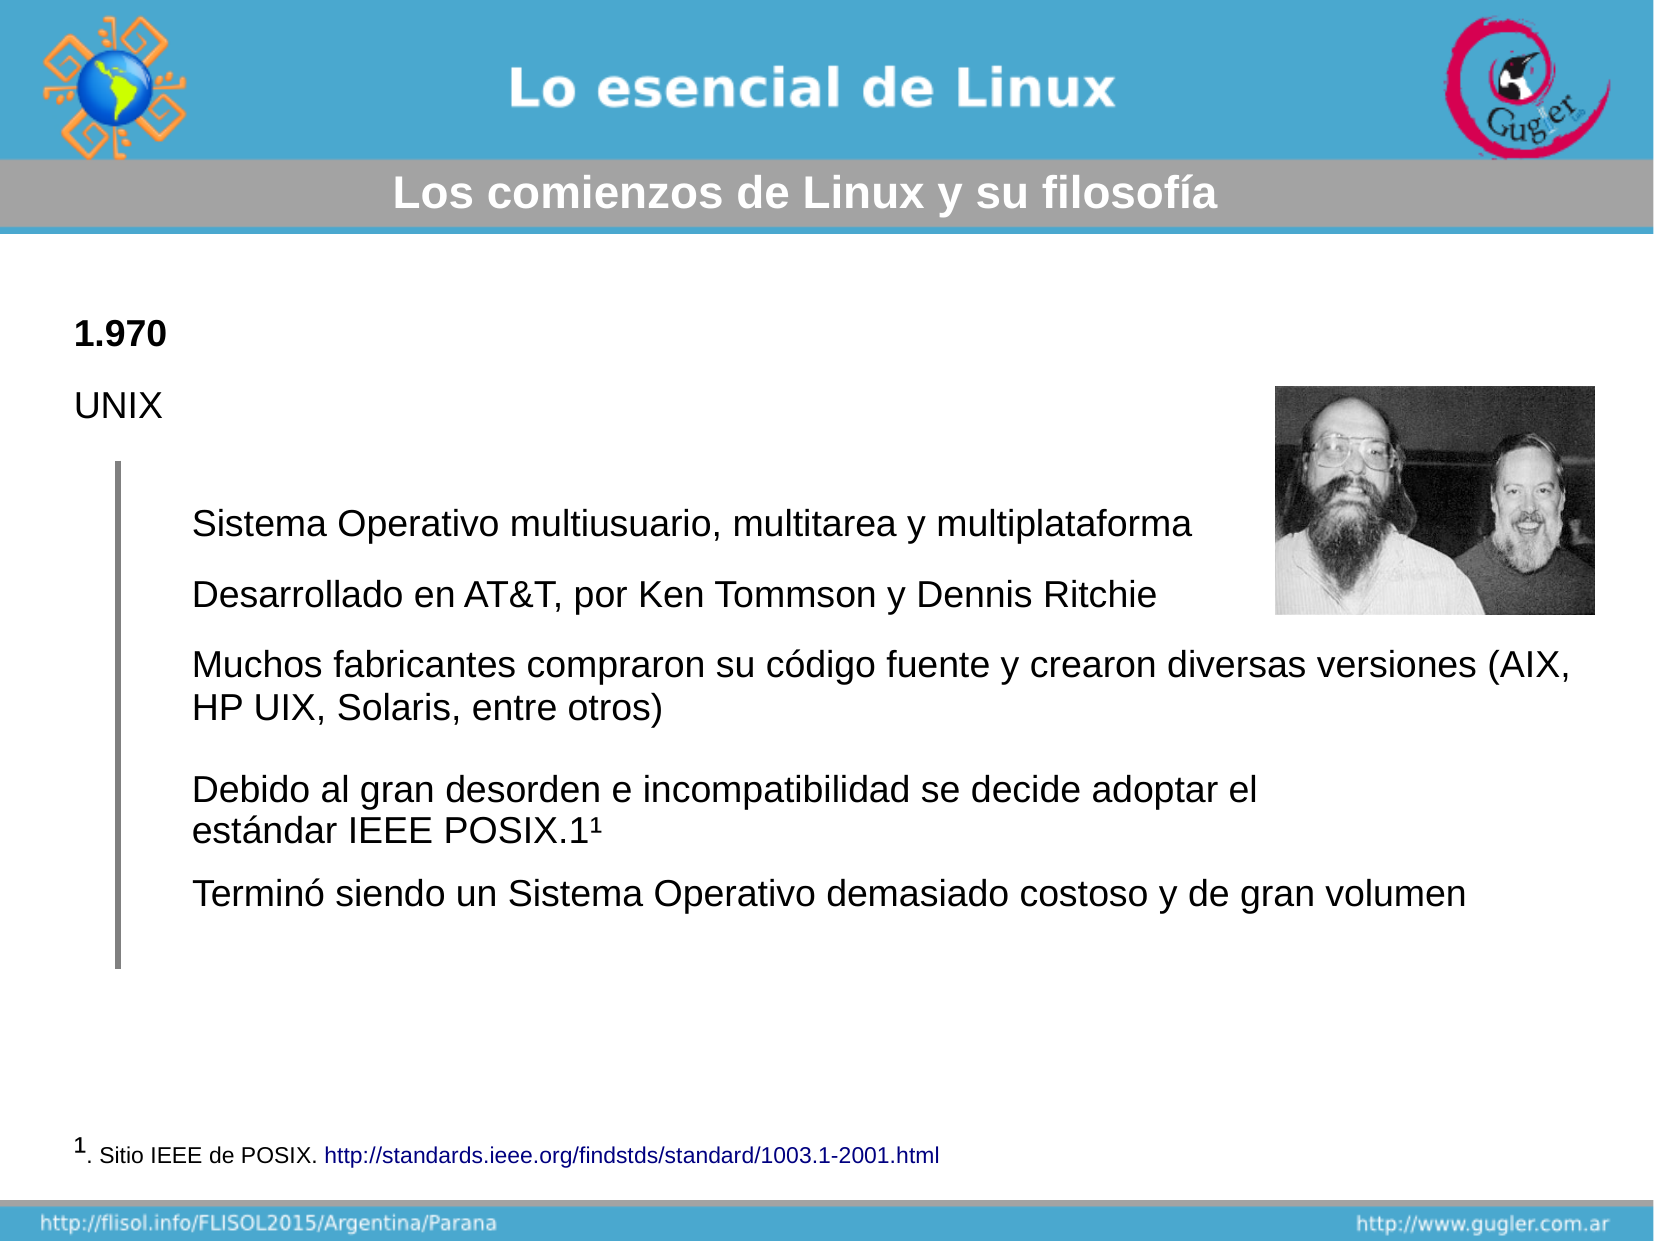

Los comienzos de Linux y su filosofía
1.970
UNIX
Sistema Operativo multiusuario, multitarea y multiplataforma
Desarrollado en AT&T, por Ken Tommson y Dennis Ritchie
Muchos fabricantes compraron su código fuente y crearon diversas versiones (AIX, HP UIX, Solaris, entre otros)‏
Debido al gran desorden e incompatibilidad se decide adoptar el estándar IEEE POSIX.1¹
Terminó siendo un Sistema Operativo demasiado costoso y de gran volumen
¹. Sitio IEEE de POSIX. http://standards.ieee.org/findstds/standard/1003.1-2001.html